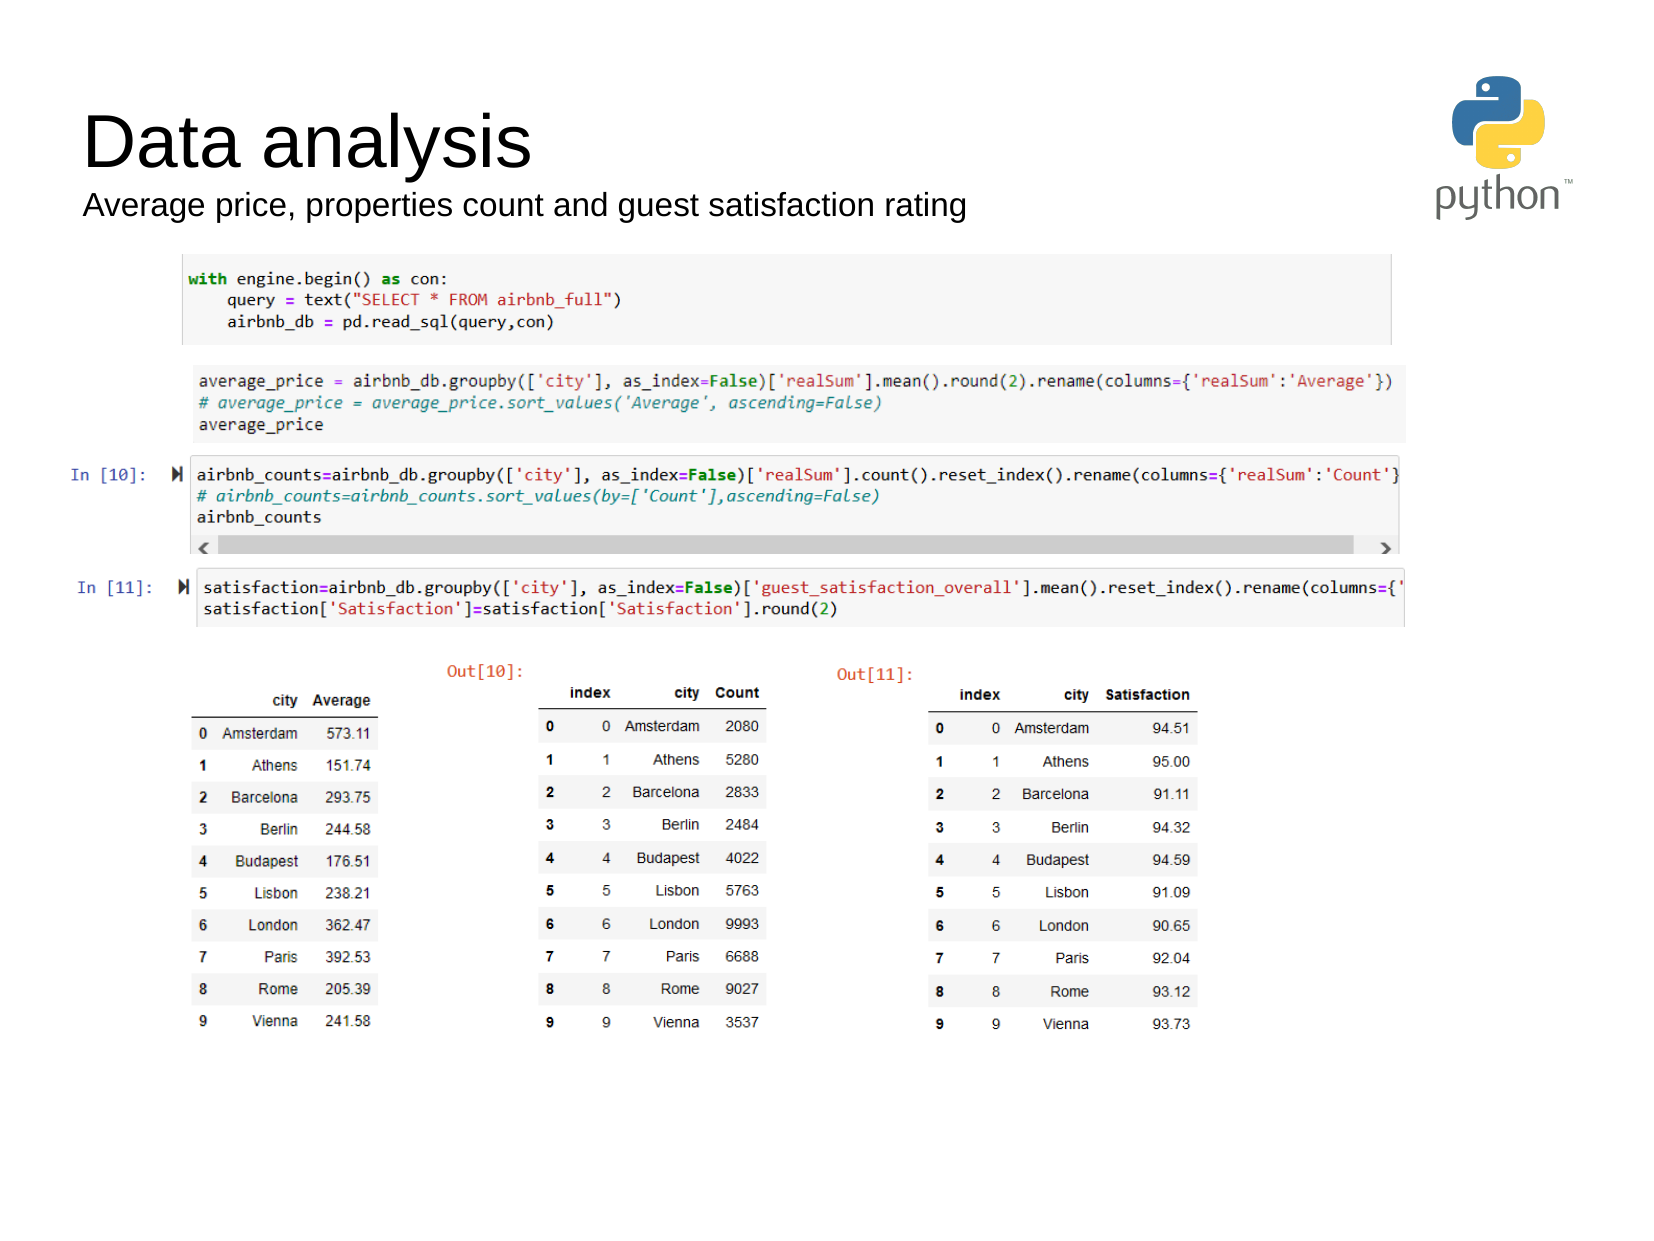

# Data analysis Average price, properties count and guest satisfaction rating